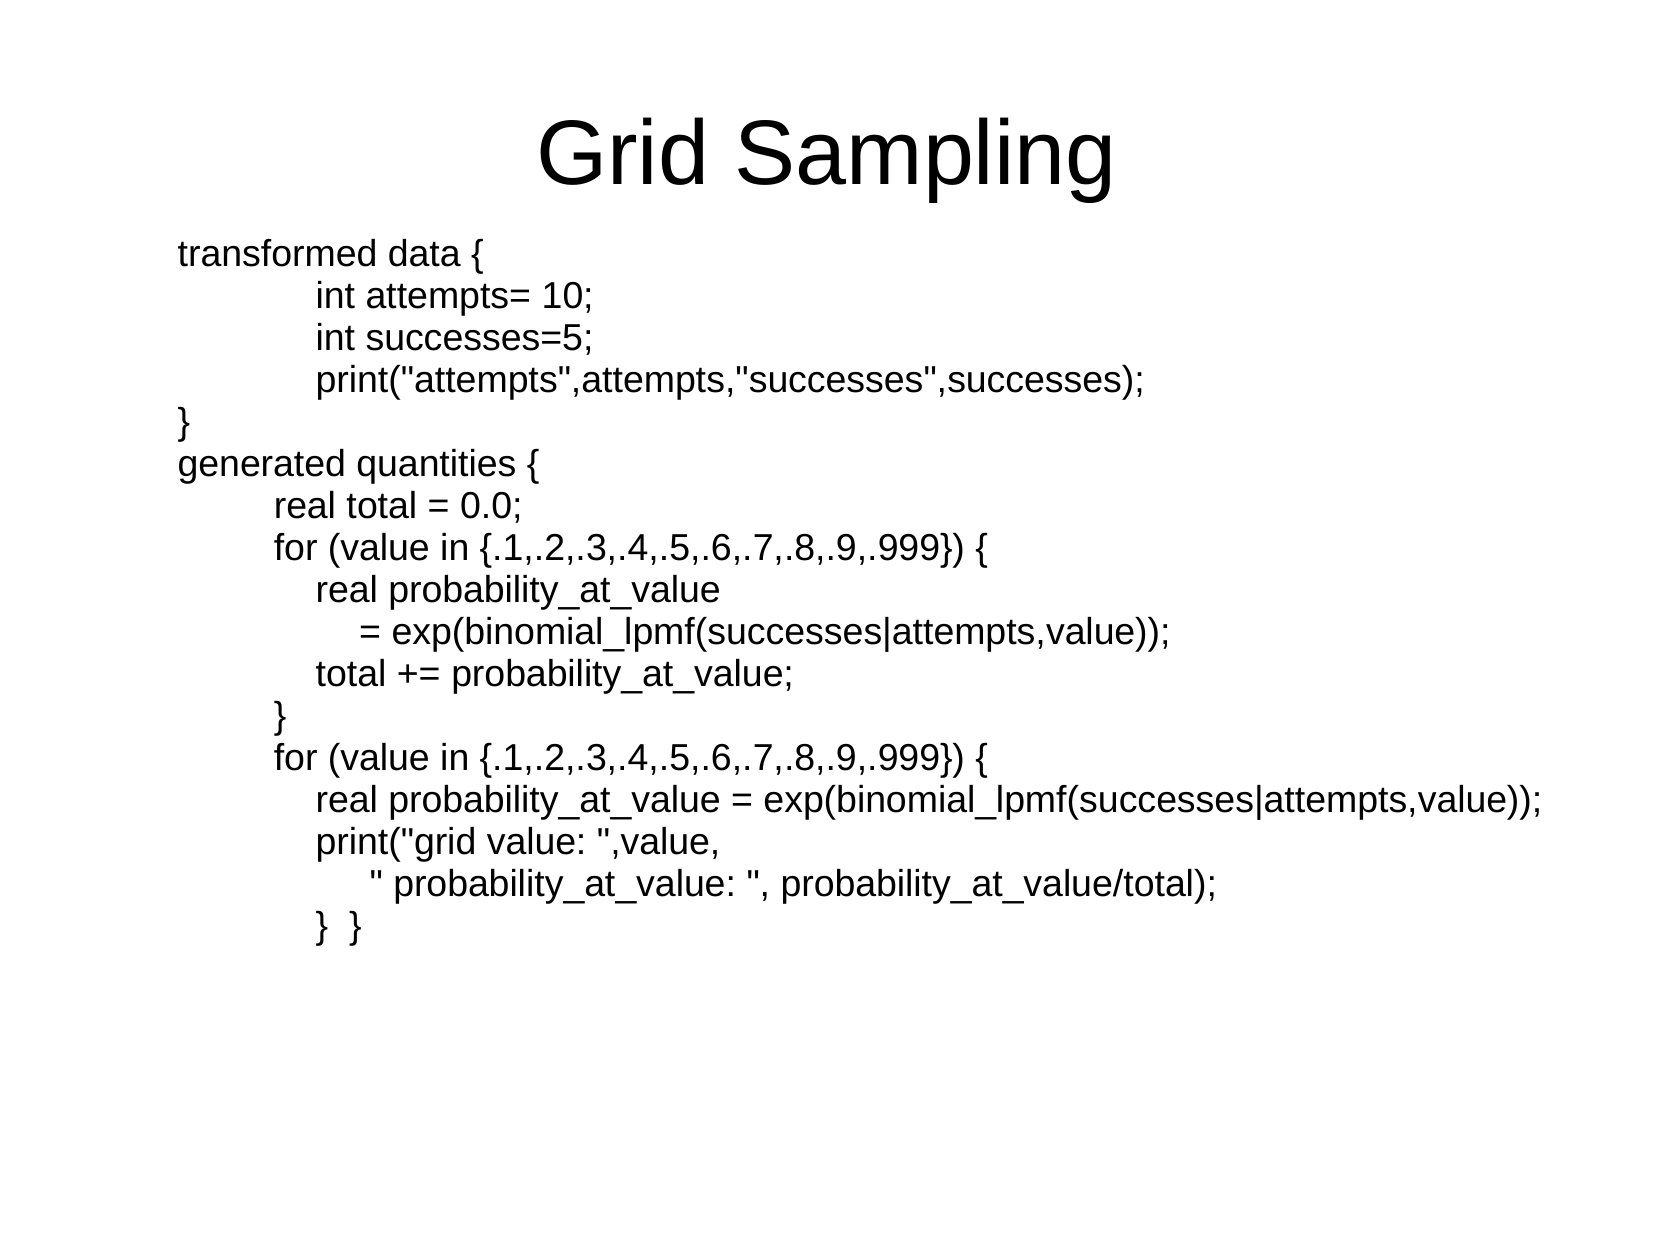

# Grid Sampling
transformed data {
	 int attempts= 10;
 	 int successes=5;
	 print("attempts",attempts,"successes",successes);
}
generated quantities {
	 real total = 0.0;
	 for (value in {.1,.2,.3,.4,.5,.6,.7,.8,.9,.999}) {
	 real probability_at_value
	 	 = exp(binomial_lpmf(successes|attempts,value));
	 total += probability_at_value;
	 }
	 for (value in {.1,.2,.3,.4,.5,.6,.7,.8,.9,.999}) {
	 real probability_at_value = exp(binomial_lpmf(successes|attempts,value));
	 print("grid value: ",value,
	 	 " probability_at_value: ", probability_at_value/total);
	 } }